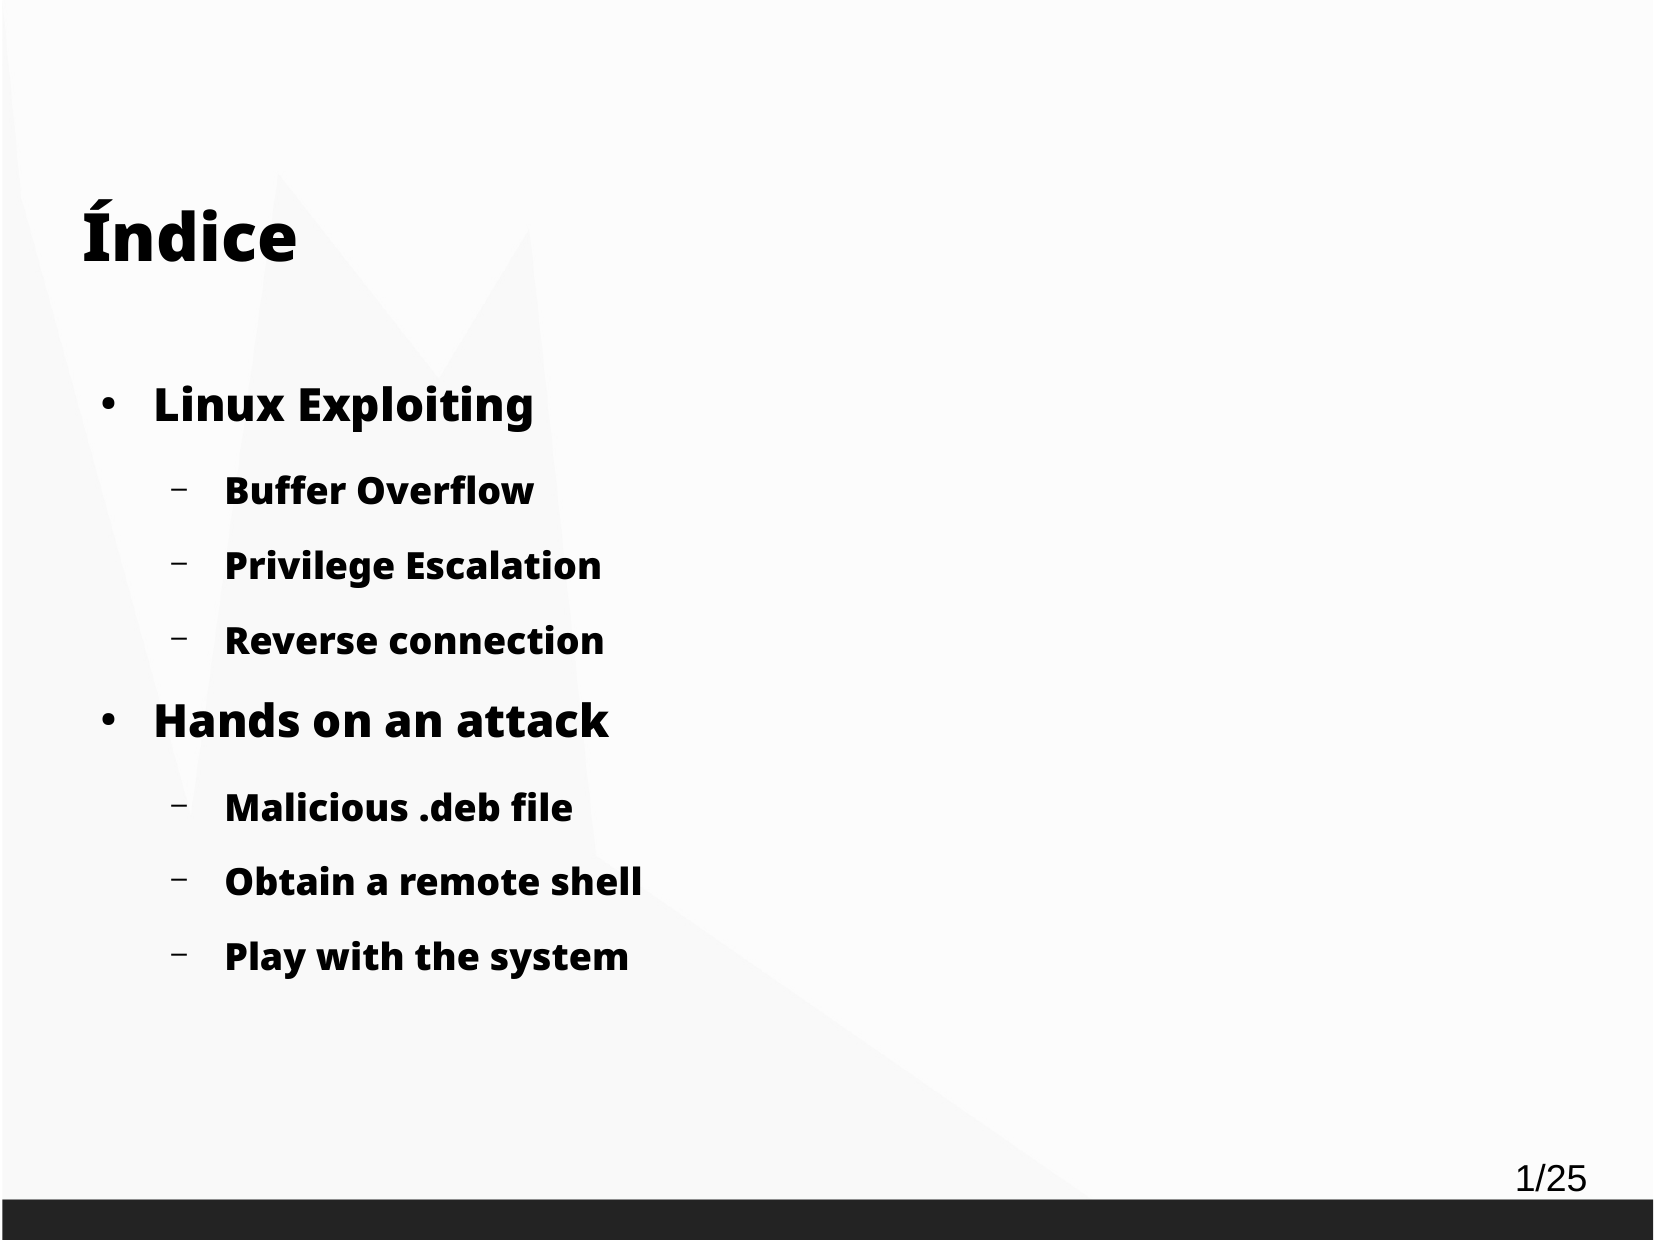

# Índice
Linux Exploiting
Buffer Overflow
Privilege Escalation
Reverse connection
Hands on an attack
Malicious .deb file
Obtain a remote shell
Play with the system
1/25